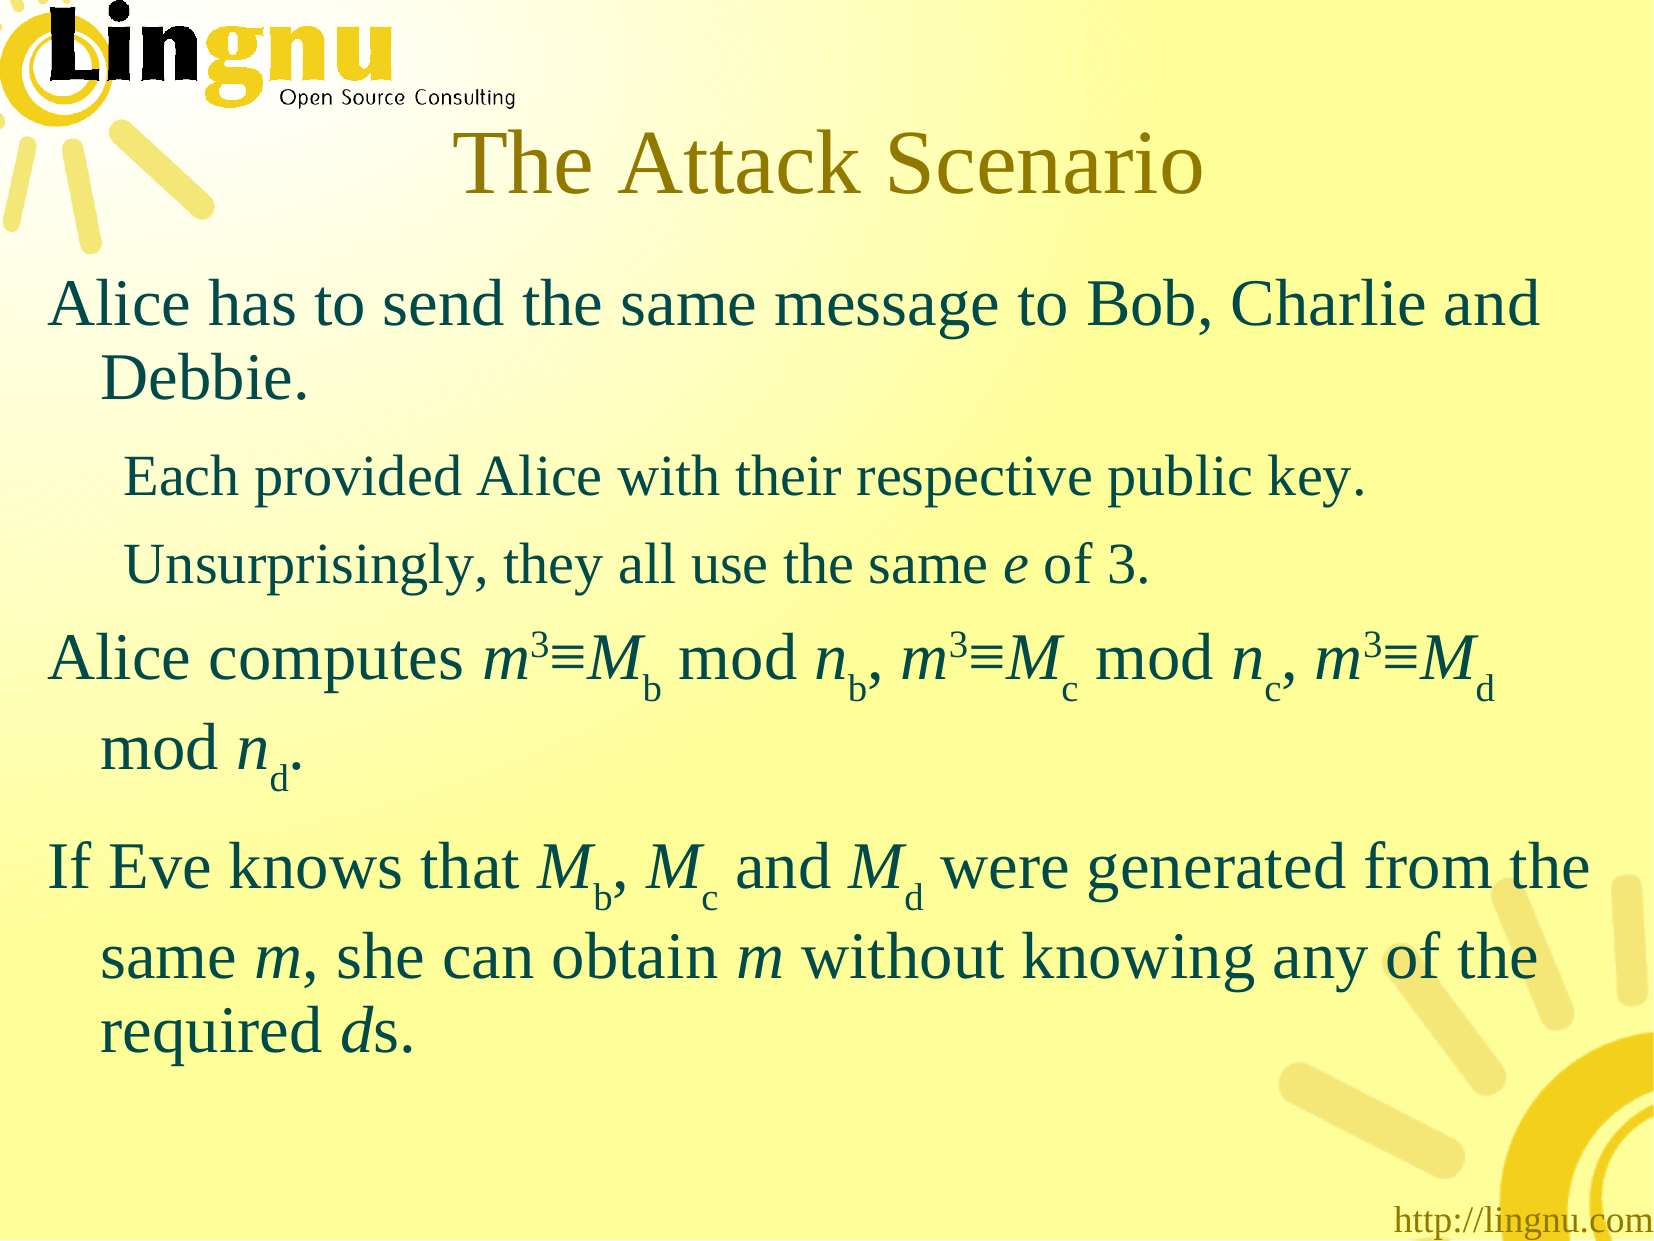

# The Attack Scenario
Alice has to send the same message to Bob, Charlie and Debbie.
Each provided Alice with their respective public key.
Unsurprisingly, they all use the same e of 3.
Alice computes m3≡Mb mod nb, m3≡Mc mod nc, m3≡Md mod nd.
If Eve knows that Mb, Mc and Md were generated from the same m, she can obtain m without knowing any of the required ds.